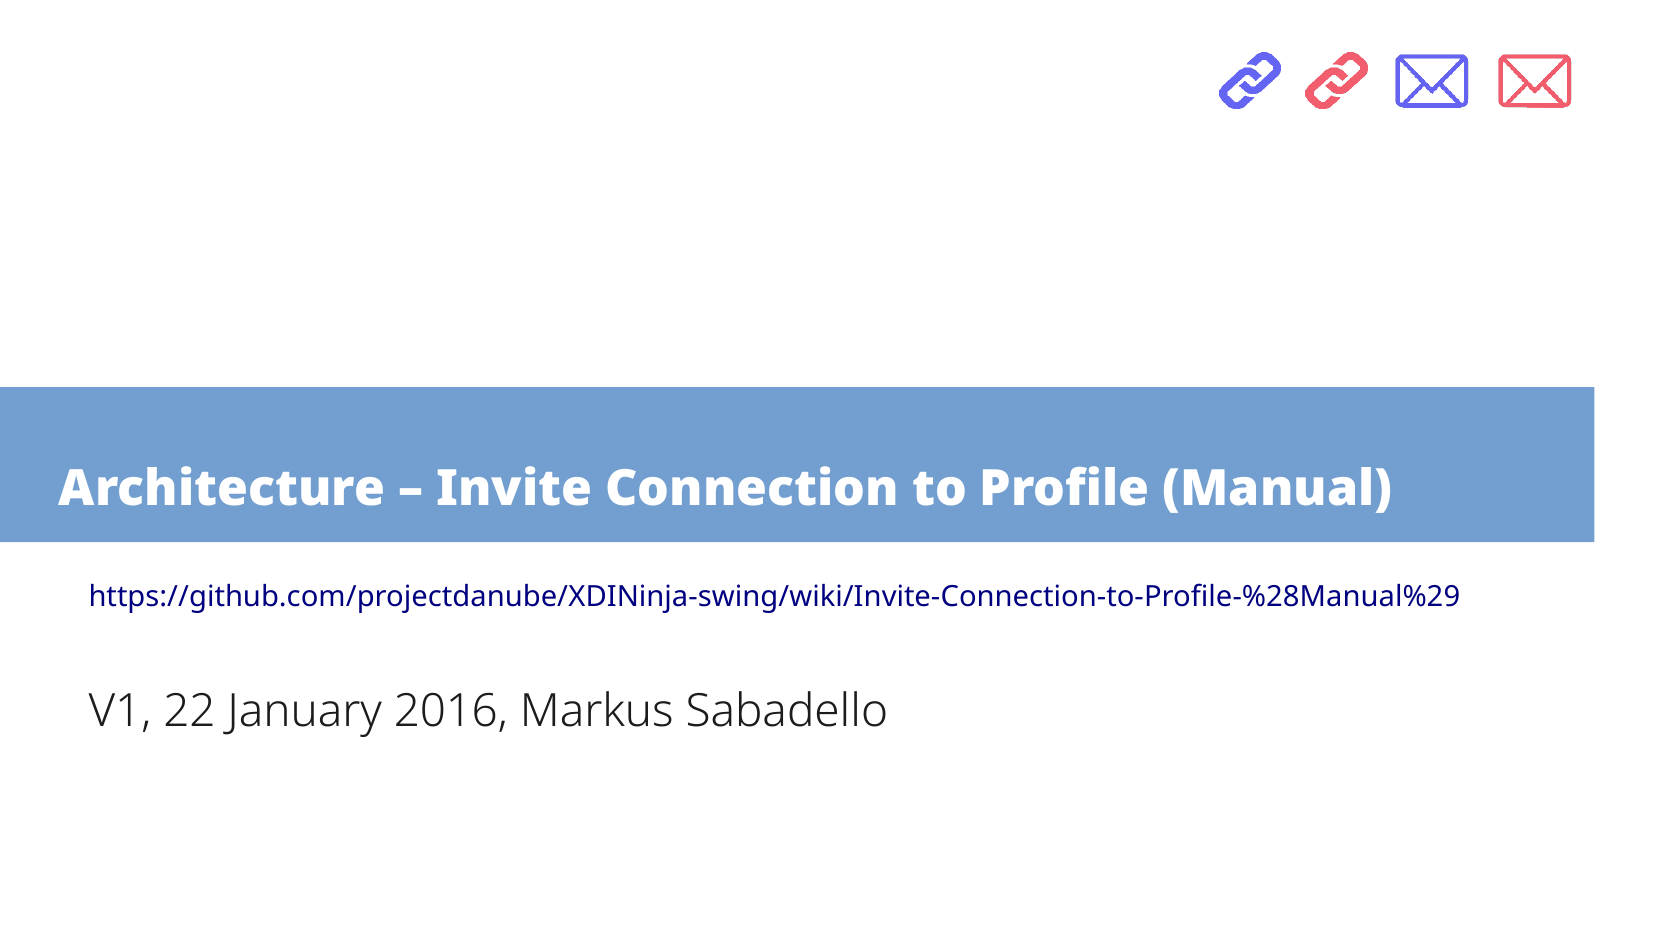

# Architecture – Invite Connection to Profile (Manual)
https://github.com/projectdanube/XDINinja-swing/wiki/Invite-Connection-to-Profile-%28Manual%29
V1, 22 January 2016, Markus Sabadello